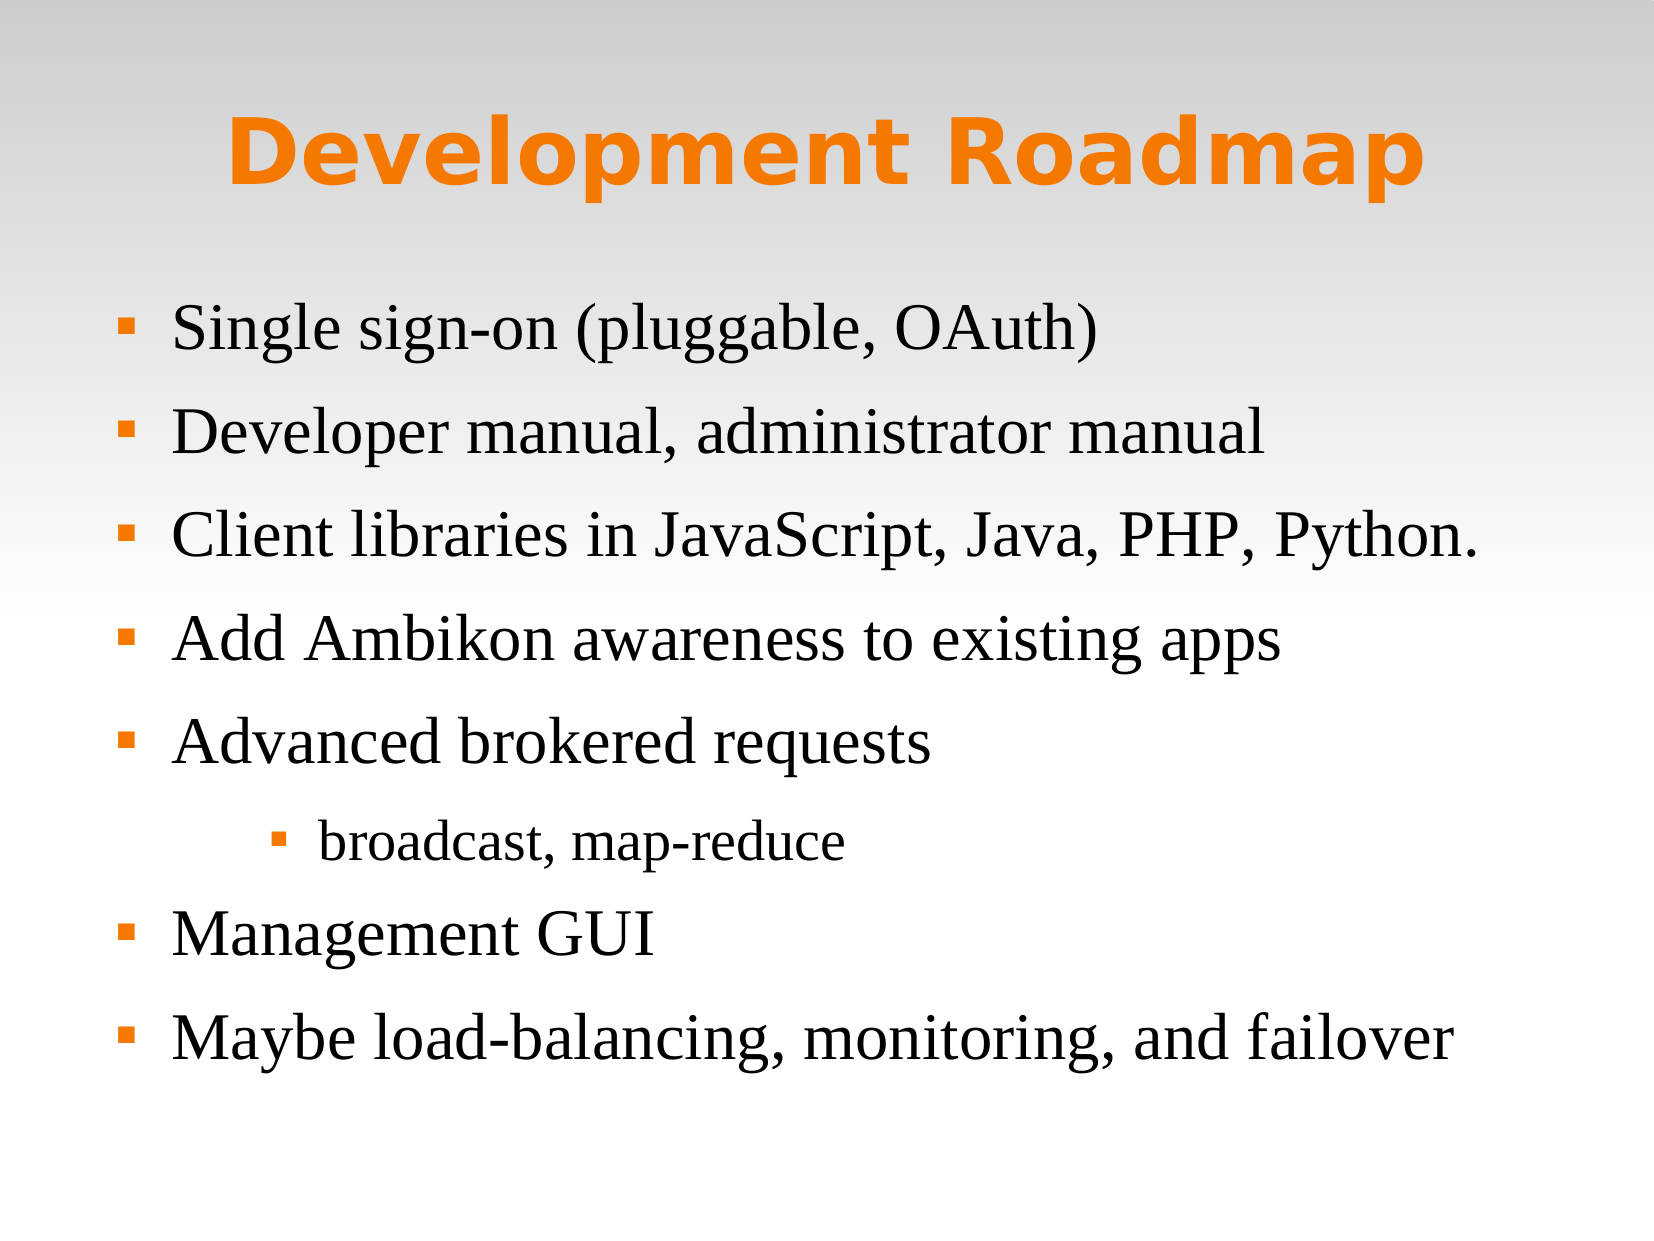

# Development Roadmap
Single sign-on (pluggable, OAuth)
Developer manual, administrator manual
Client libraries in JavaScript, Java, PHP, Python.
Add Ambikon awareness to existing apps
Advanced brokered requests
broadcast, map-reduce
Management GUI
Maybe load-balancing, monitoring, and failover